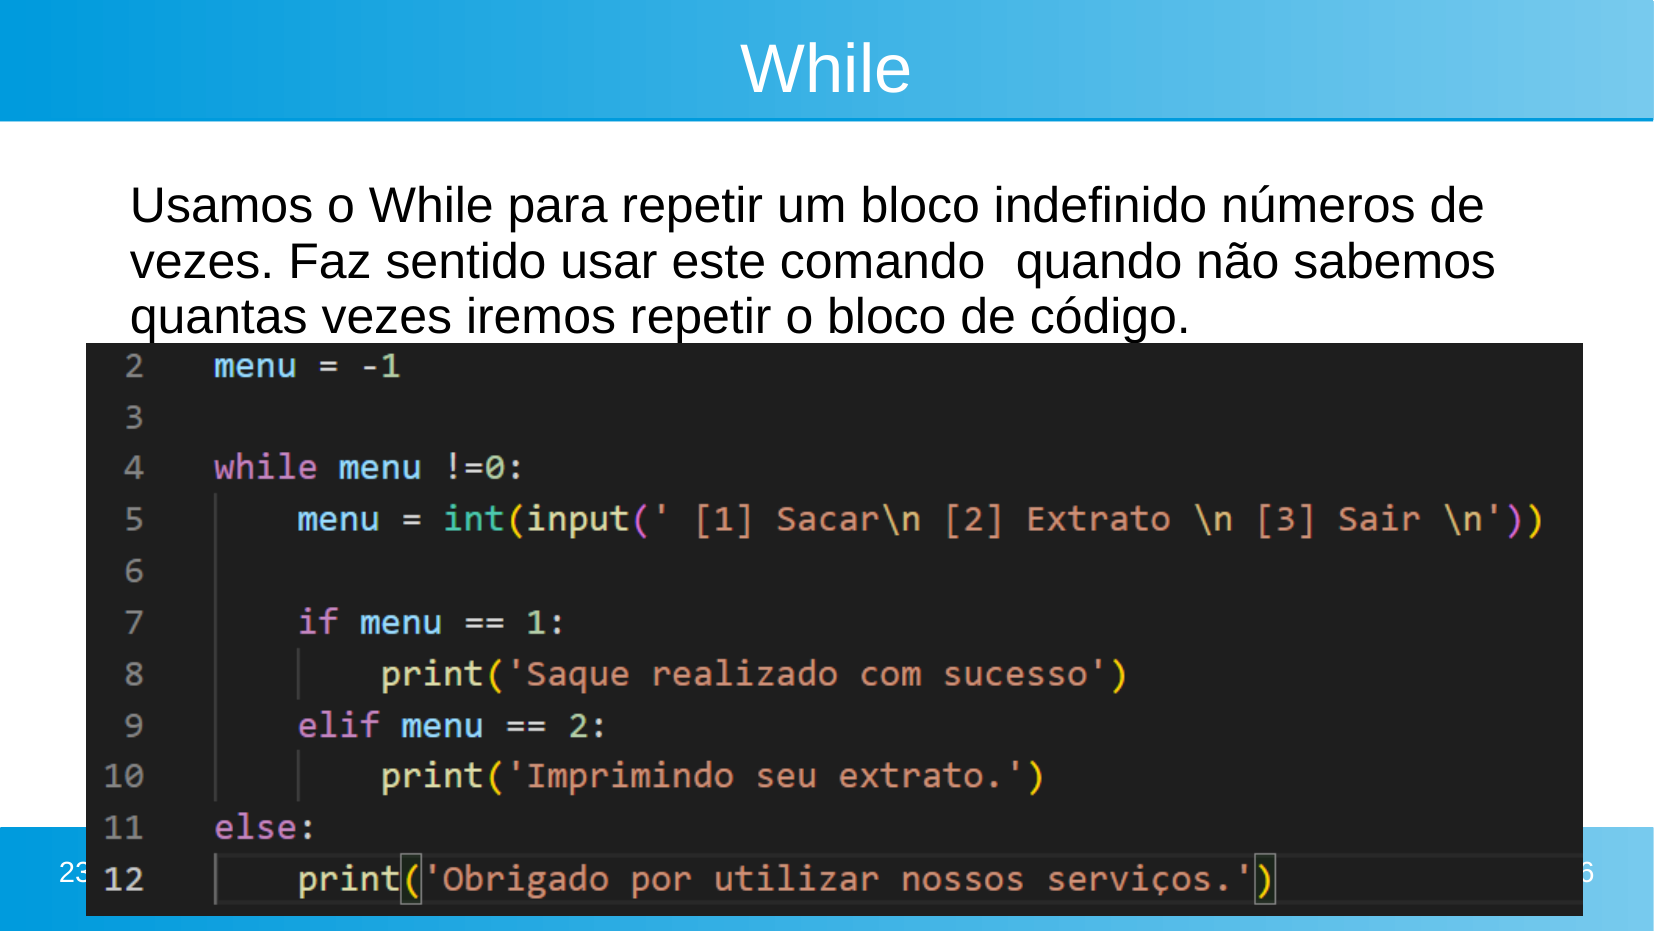

# While
Usamos o While para repetir um bloco indefinido números de vezes. Faz sentido usar este comando 	quando não sabemos quantas vezes iremos repetir o bloco de código.
6